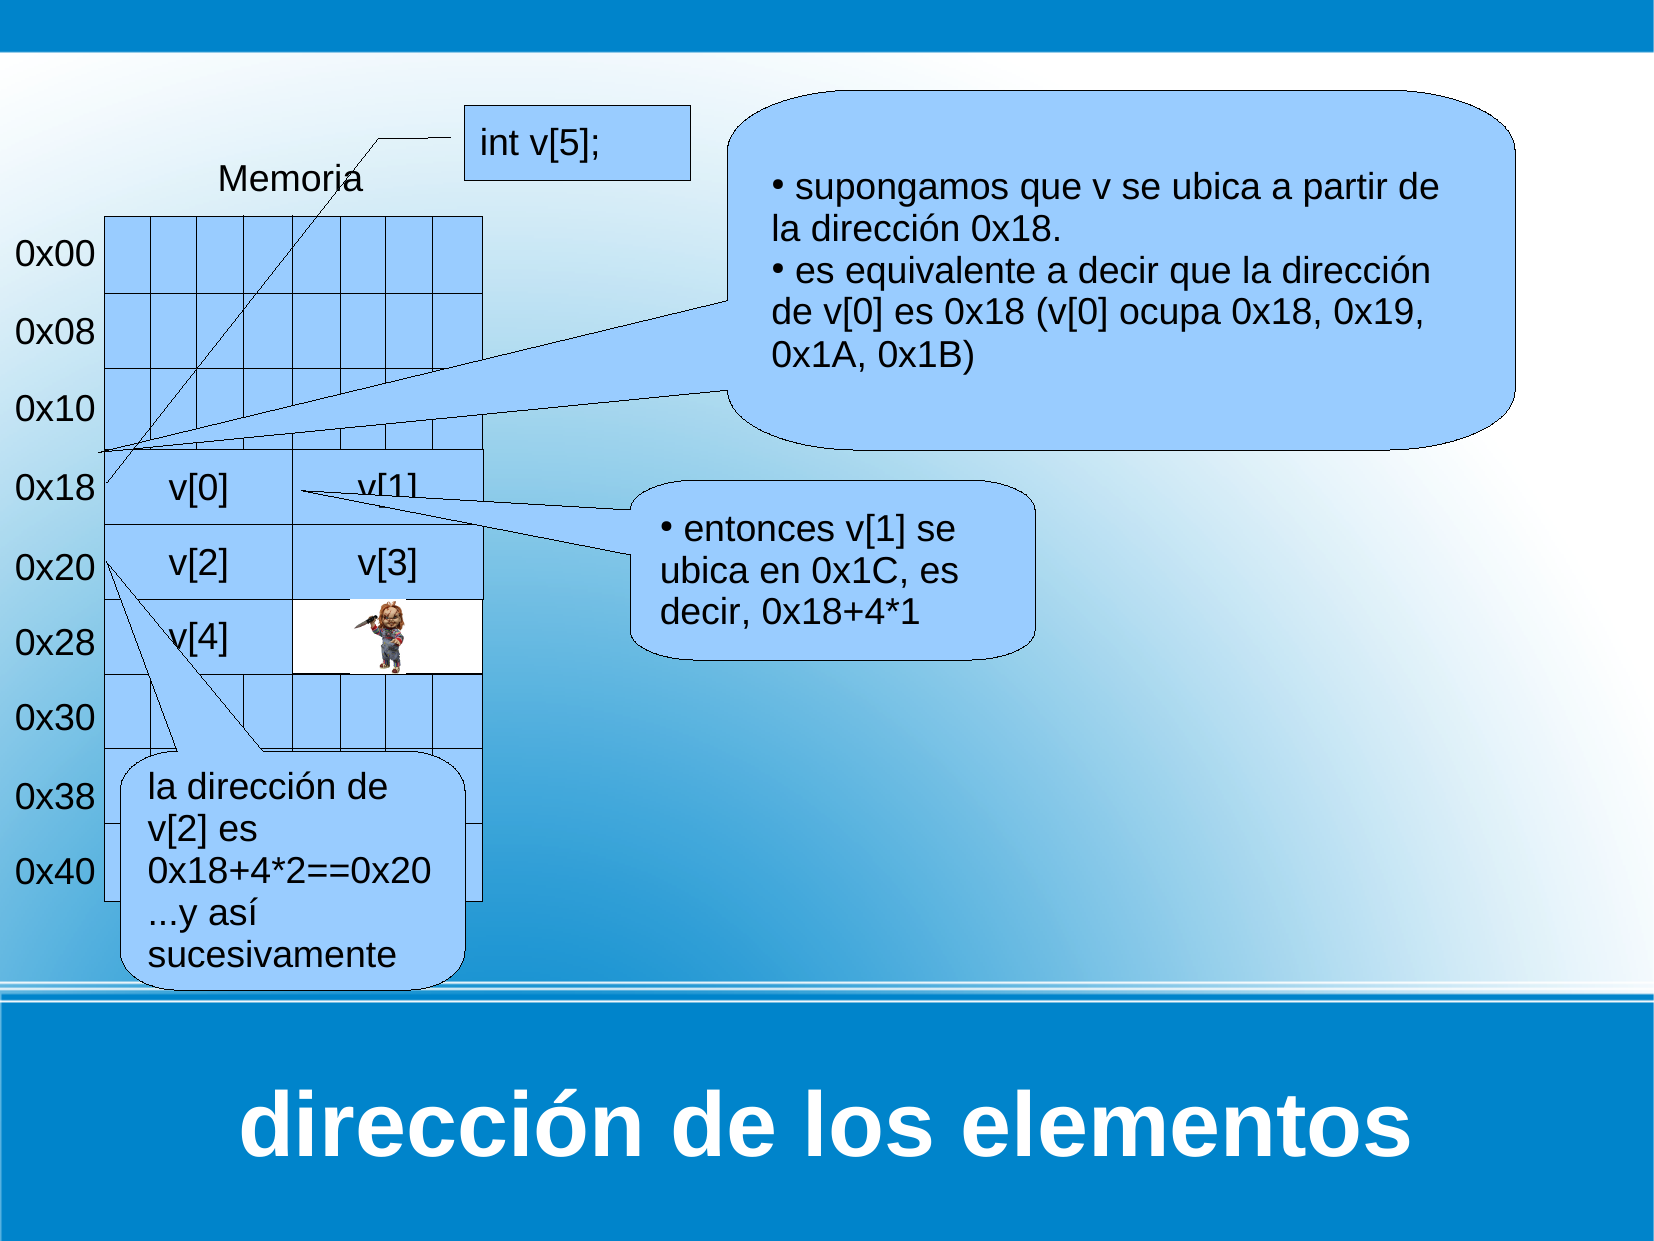

supongamos que v se ubica a partir de la dirección 0x18.
 es equivalente a decir que la dirección de v[0] es 0x18 (v[0] ocupa 0x18, 0x19, 0x1A, 0x1B)
int v[5];
Memoria
0x00
0x08
0x10
v[0]
v[1]
0x18
 entonces v[1] se ubica en 0x1C, es decir, 0x18+4*1
v[2]
v[3]
0x20
v[4]
0x28
0x30
la dirección de v[2] es
0x18+4*2==0x20
...y así sucesivamente
0x38
0x40
# dirección de los elementos